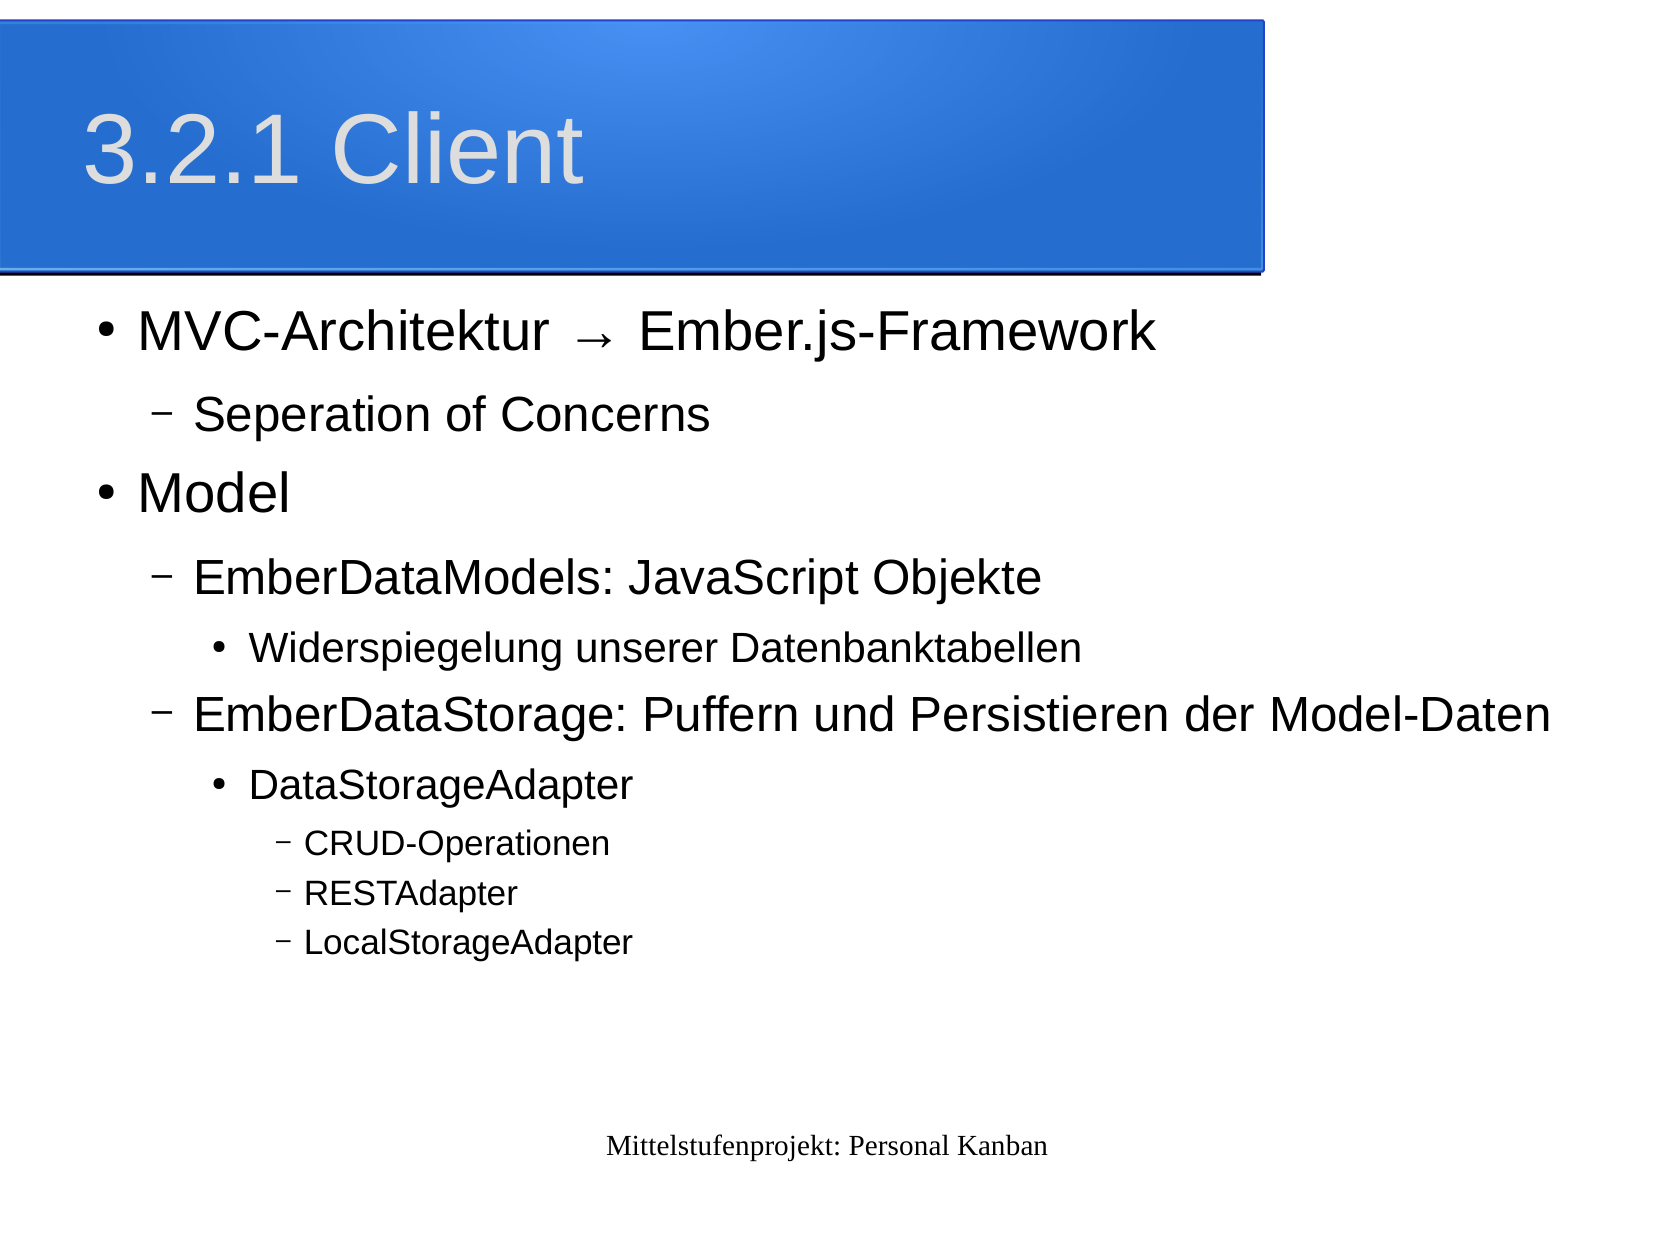

# 3.2.1 Client
MVC-Architektur → Ember.js-Framework
Seperation of Concerns
Model
EmberDataModels: JavaScript Objekte
Widerspiegelung unserer Datenbanktabellen
EmberDataStorage: Puffern und Persistieren der Model-Daten
DataStorageAdapter
CRUD-Operationen
RESTAdapter
LocalStorageAdapter
Mittelstufenprojekt: Personal Kanban